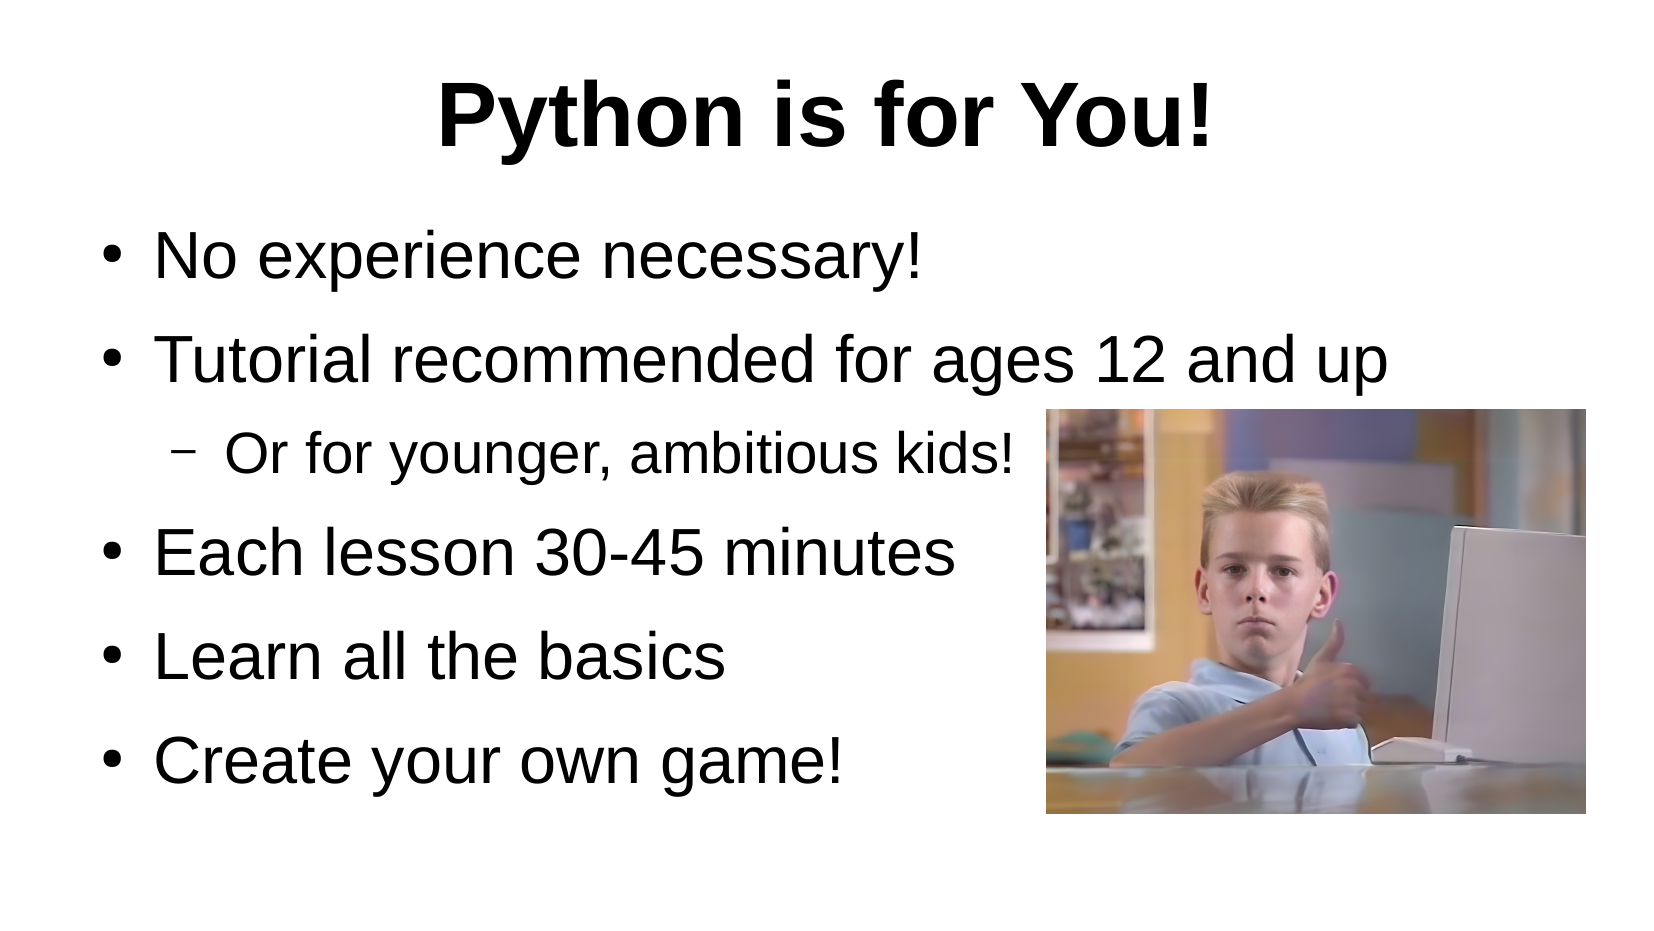

# Python is for You!
No experience necessary!
Tutorial recommended for ages 12 and up
Or for younger, ambitious kids!
Each lesson 30-45 minutes
Learn all the basics
Create your own game!